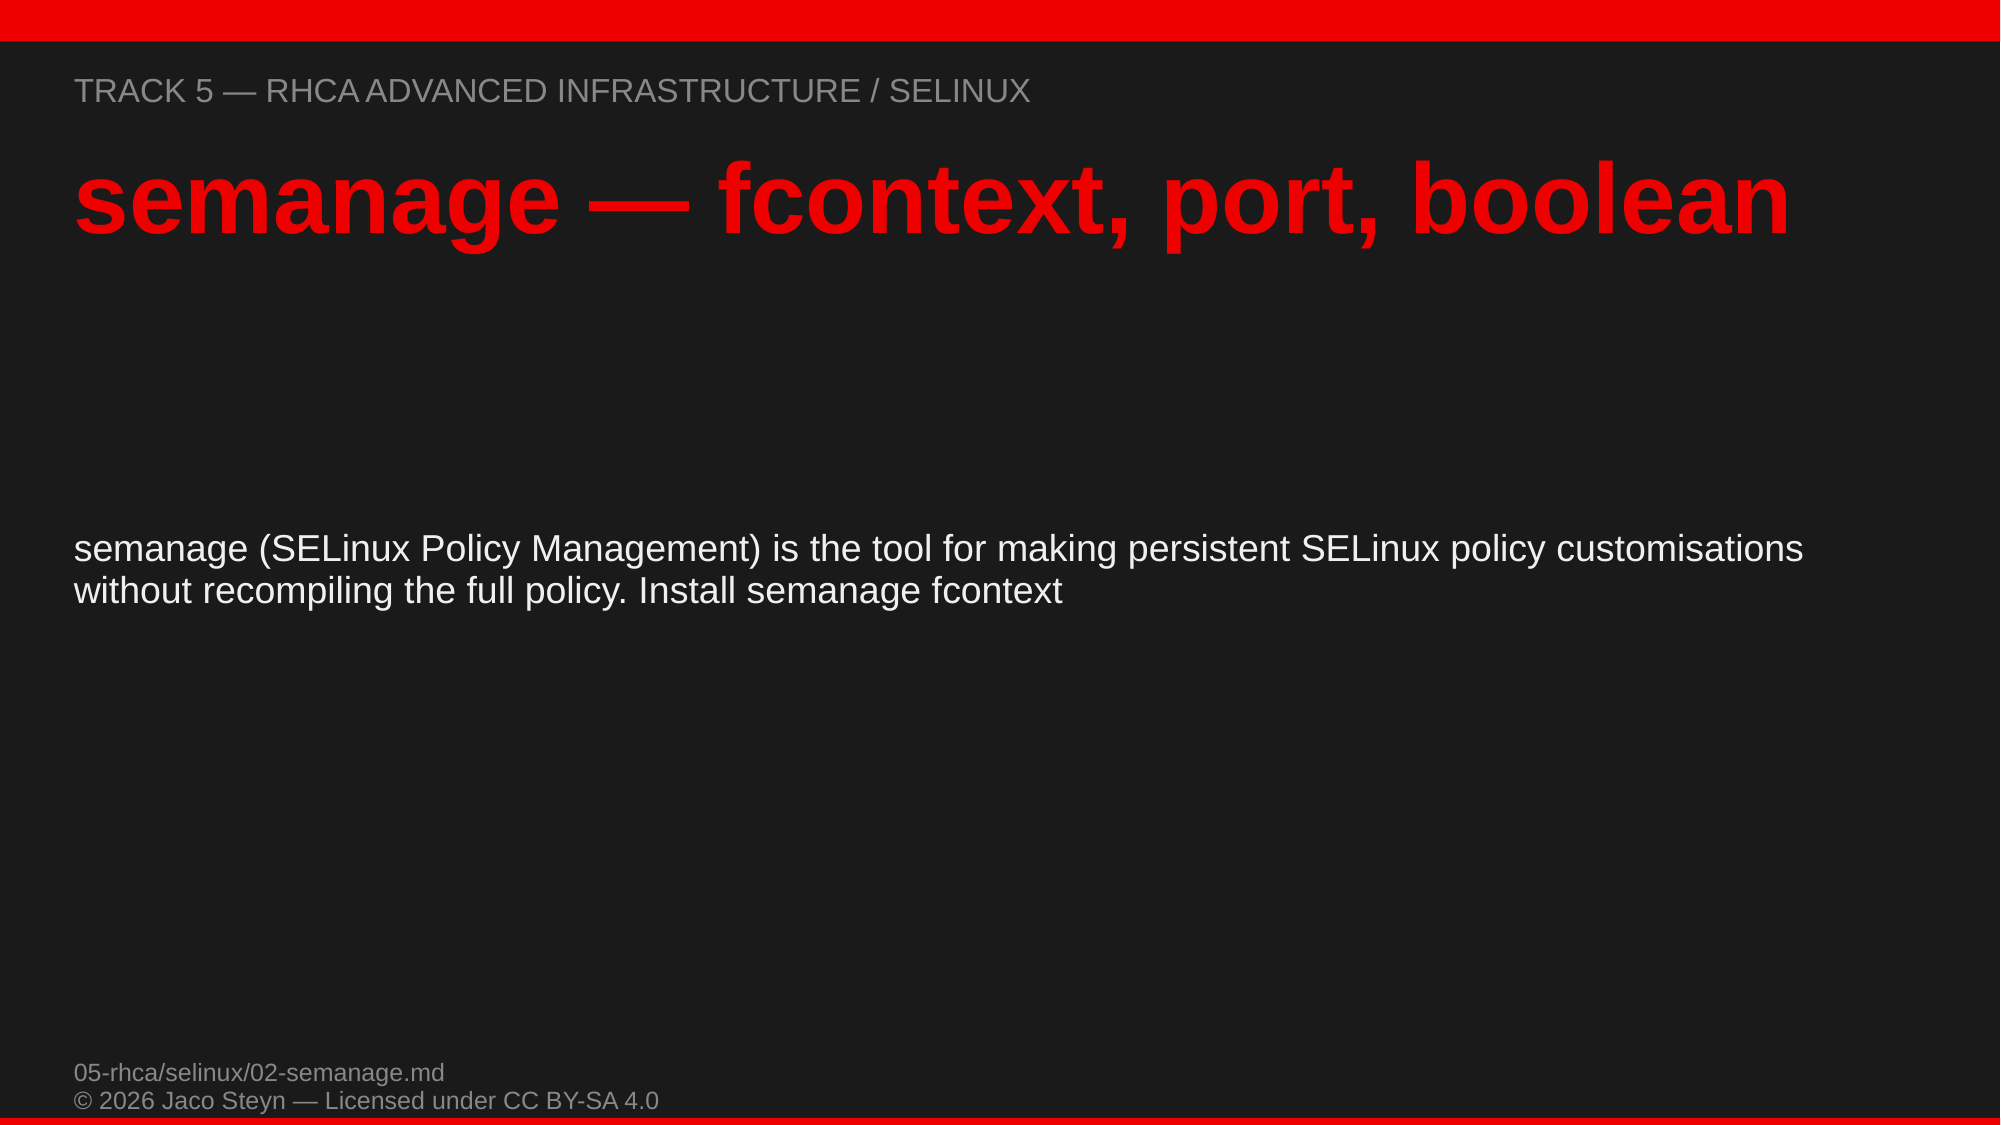

TRACK 5 — RHCA ADVANCED INFRASTRUCTURE / SELINUX
semanage — fcontext, port, boolean
semanage (SELinux Policy Management) is the tool for making persistent SELinux policy customisations without recompiling the full policy. Install semanage fcontext
05-rhca/selinux/02-semanage.md
© 2026 Jaco Steyn — Licensed under CC BY-SA 4.0